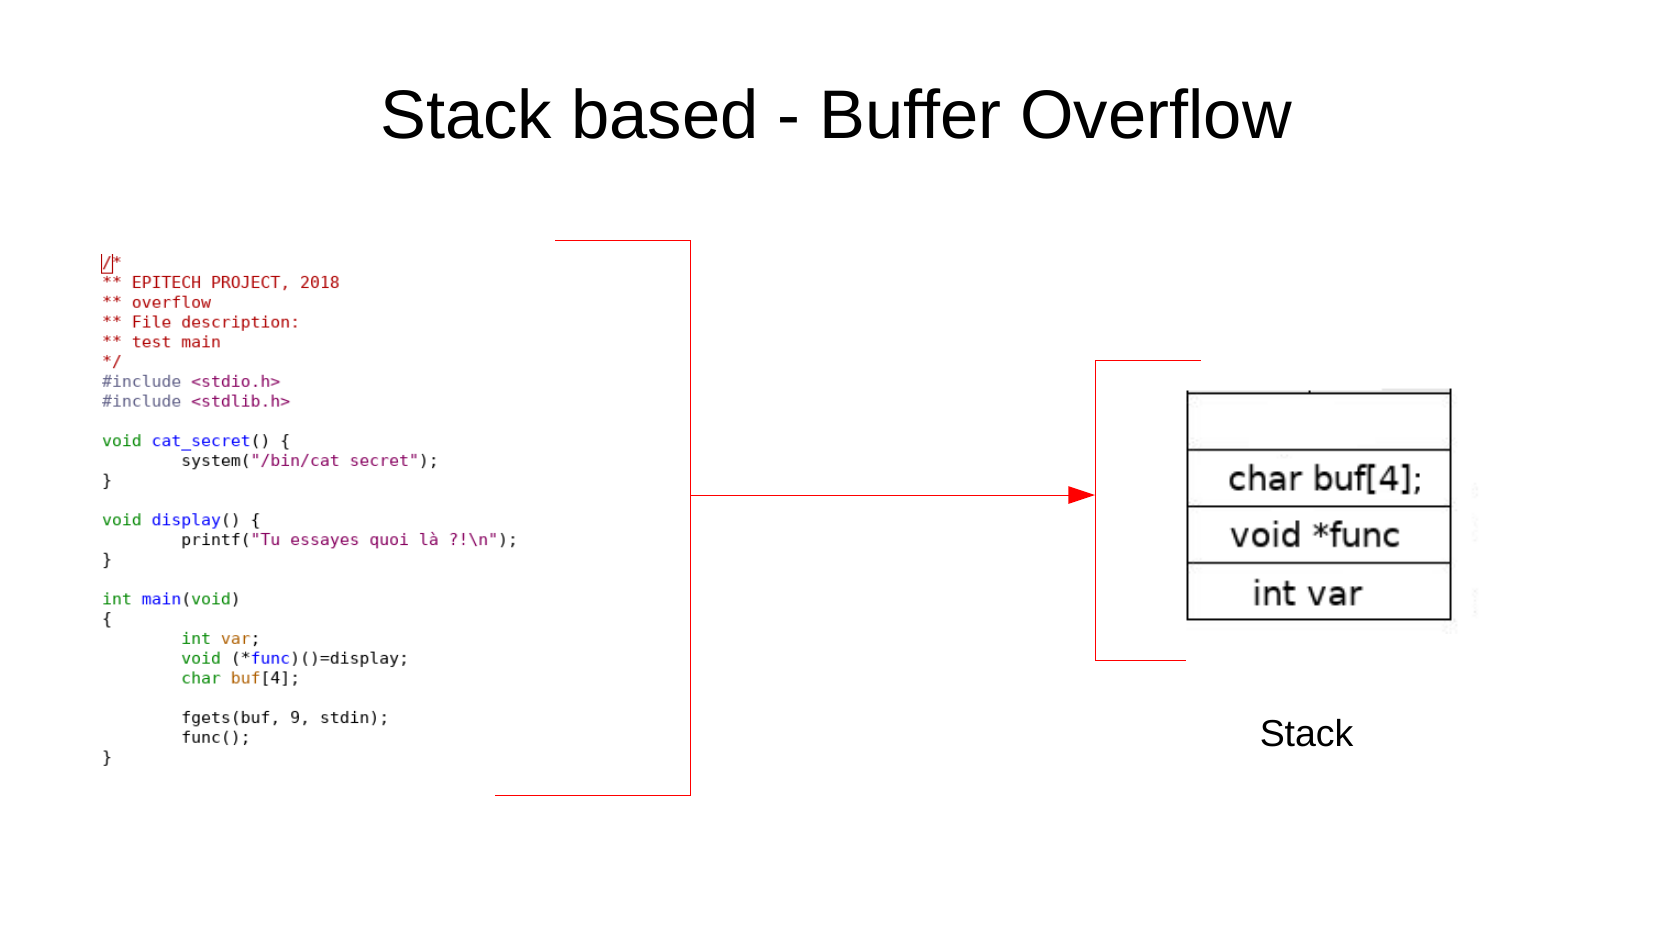

# Stack based - Buffer Overflow
Stack